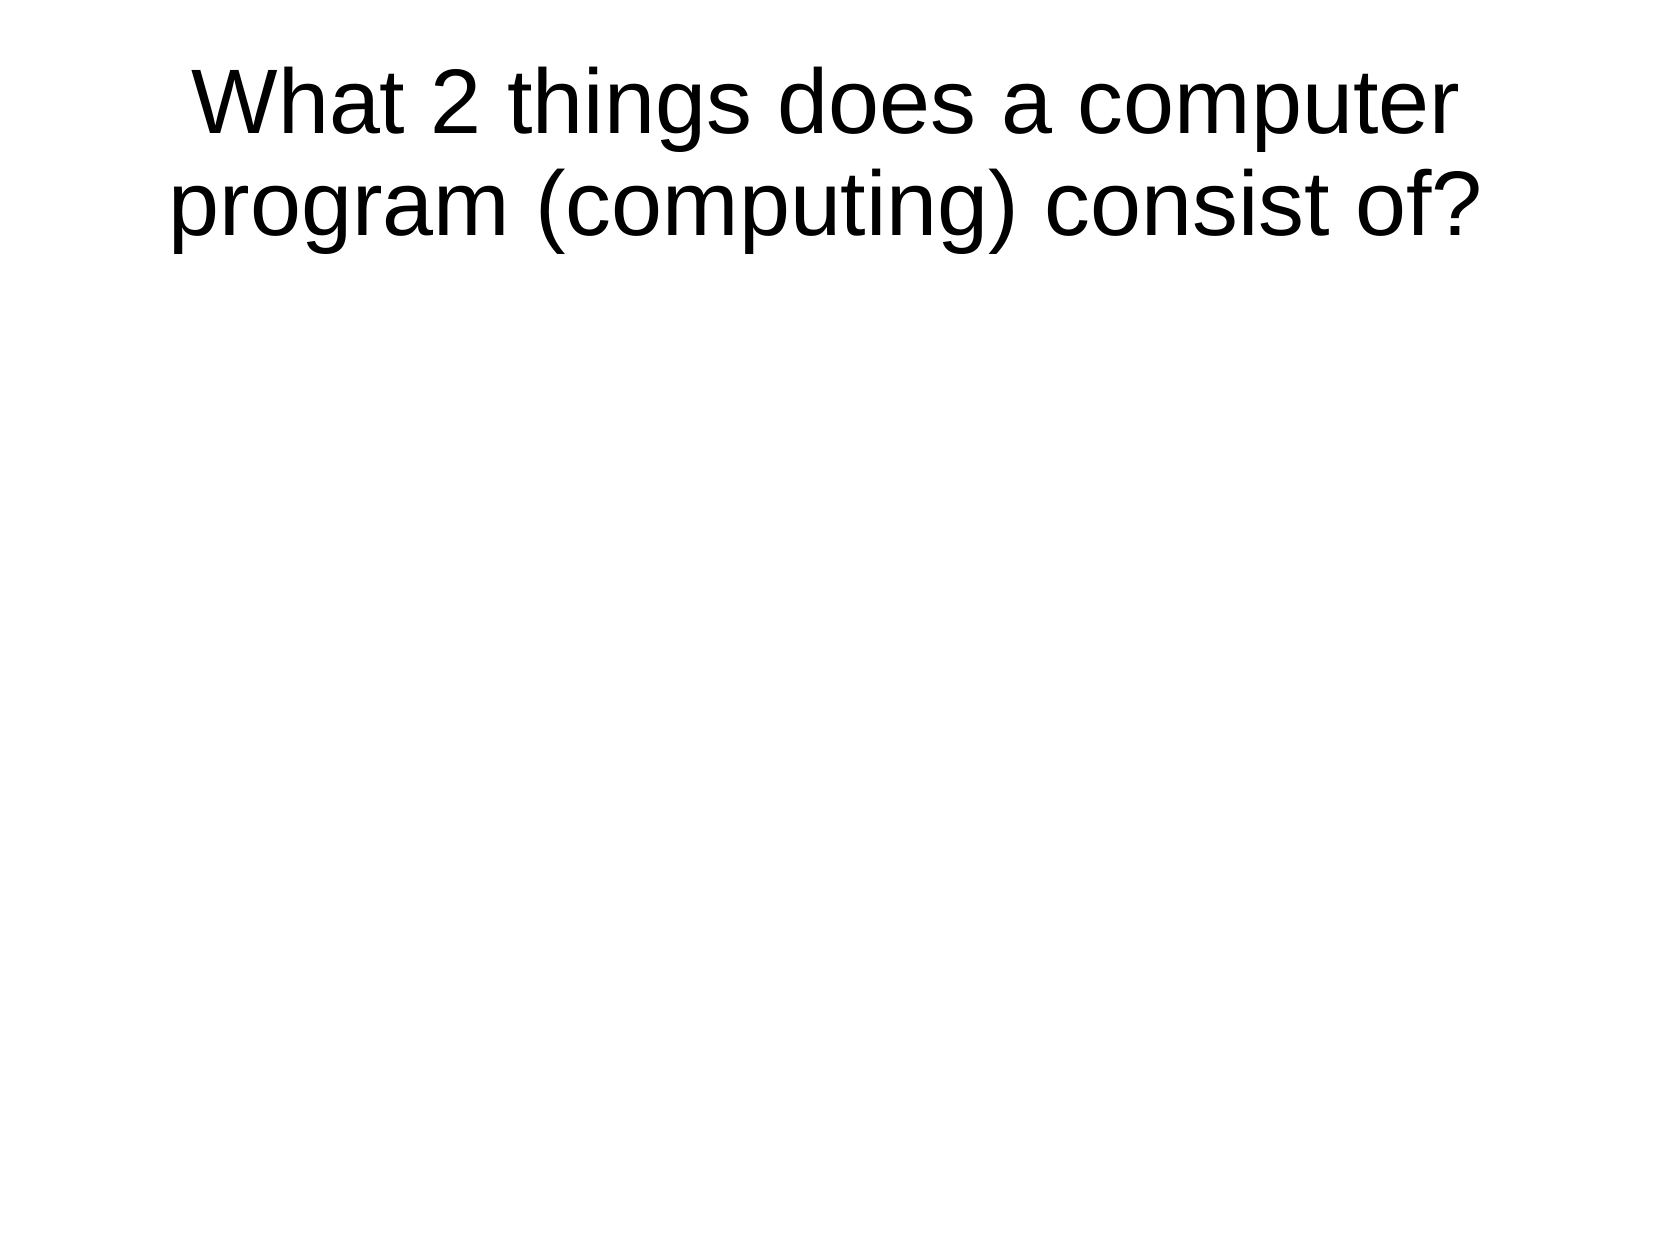

# What 2 things does a computer program (computing) consist of?